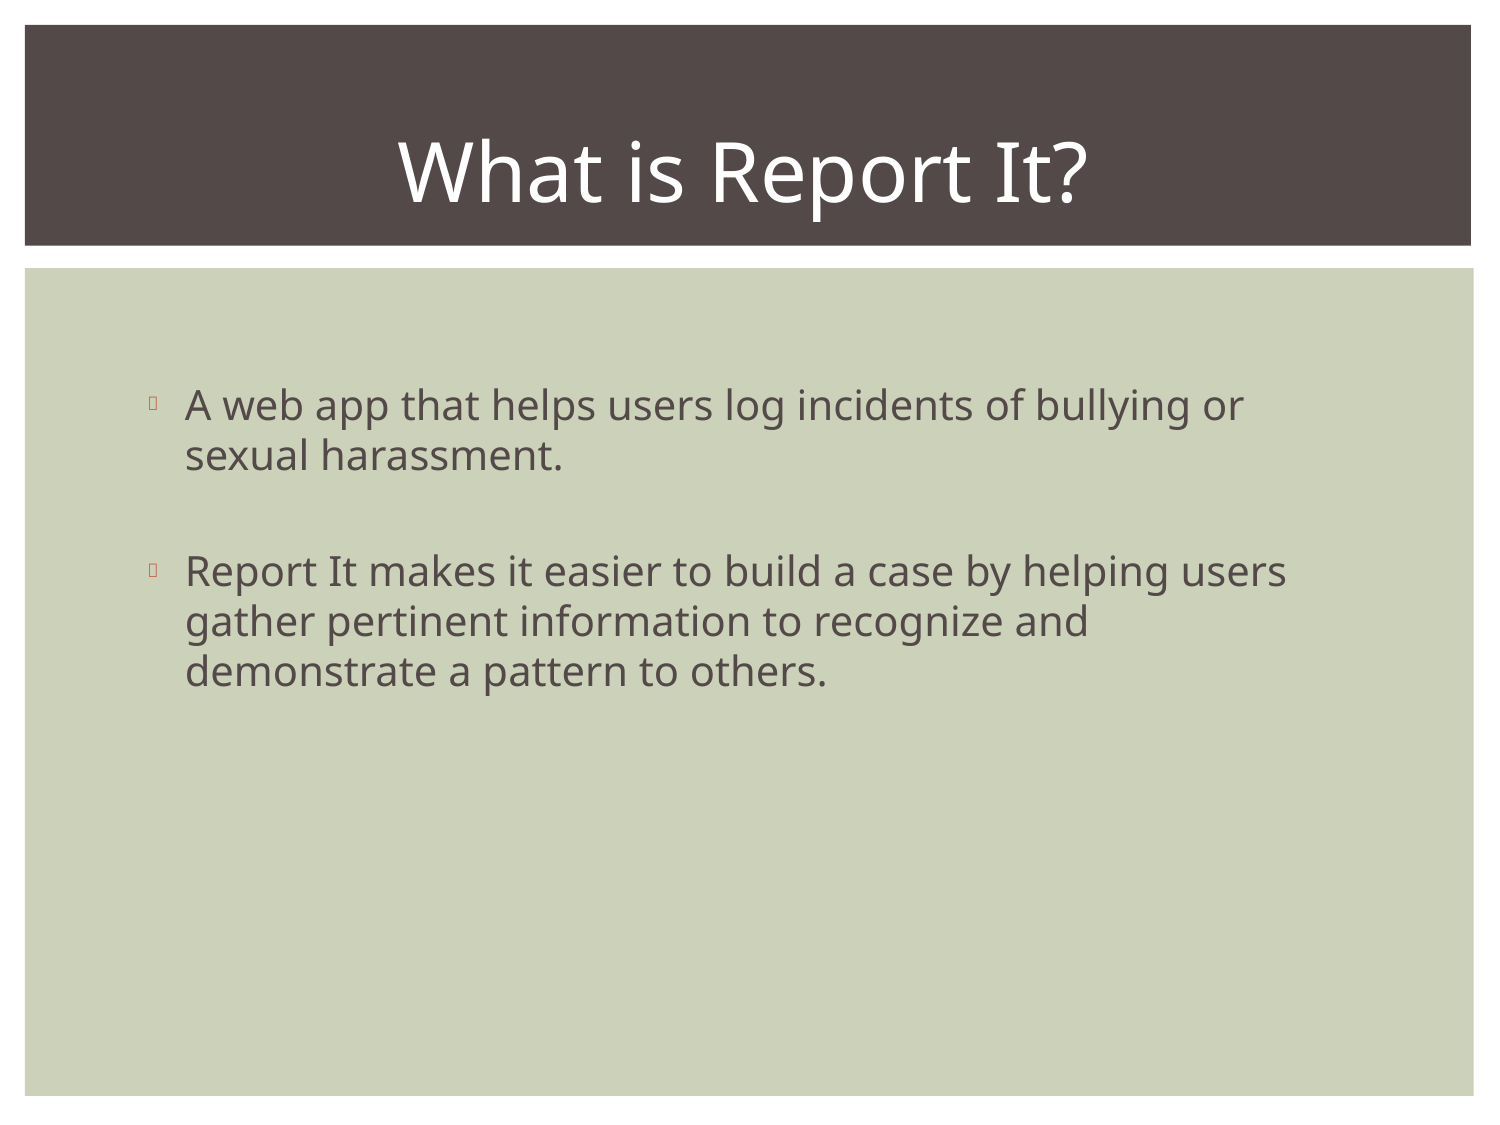

What is Report It?
# A web app that helps users log incidents of bullying or sexual harassment.
Report It makes it easier to build a case by helping users gather pertinent information to recognize and demonstrate a pattern to others.